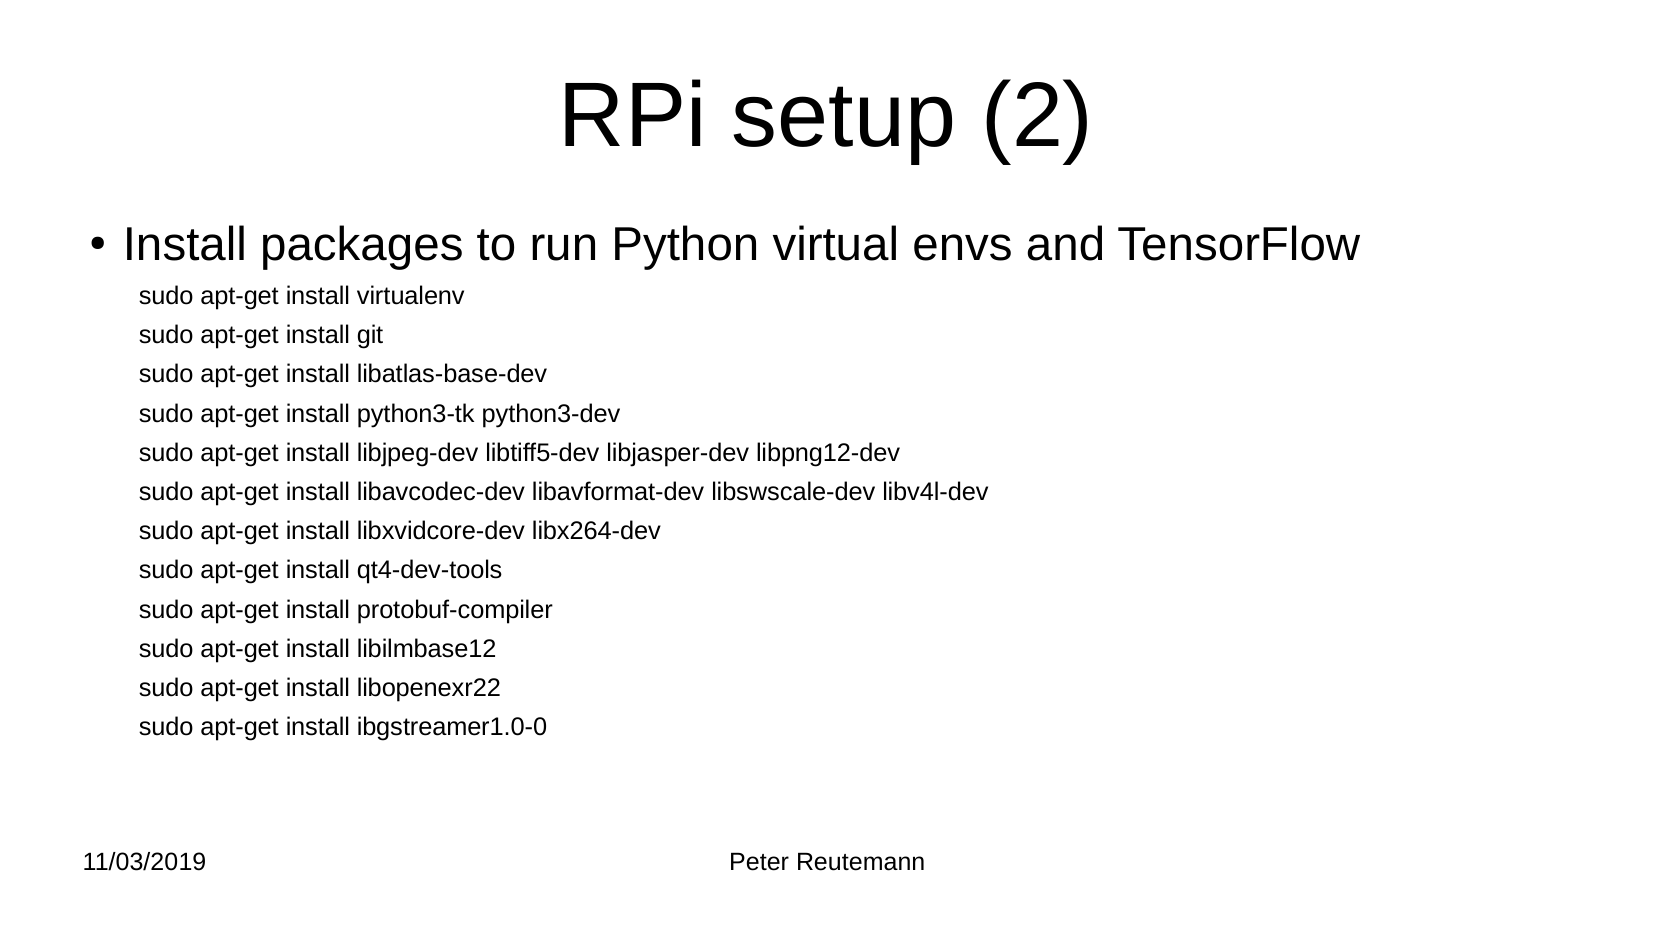

# RPi setup (2)
 Install packages to run Python virtual envs and TensorFlow
 		sudo apt-get install virtualenv
 		sudo apt-get install git
 		sudo apt-get install libatlas-base-dev
 		sudo apt-get install python3-tk python3-dev
 		sudo apt-get install libjpeg-dev libtiff5-dev libjasper-dev libpng12-dev
 		sudo apt-get install libavcodec-dev libavformat-dev libswscale-dev libv4l-dev
 		sudo apt-get install libxvidcore-dev libx264-dev
 		sudo apt-get install qt4-dev-tools
 		sudo apt-get install protobuf-compiler
 		sudo apt-get install libilmbase12
 		sudo apt-get install libopenexr22
 		sudo apt-get install ibgstreamer1.0-0
11/03/2019
Peter Reutemann